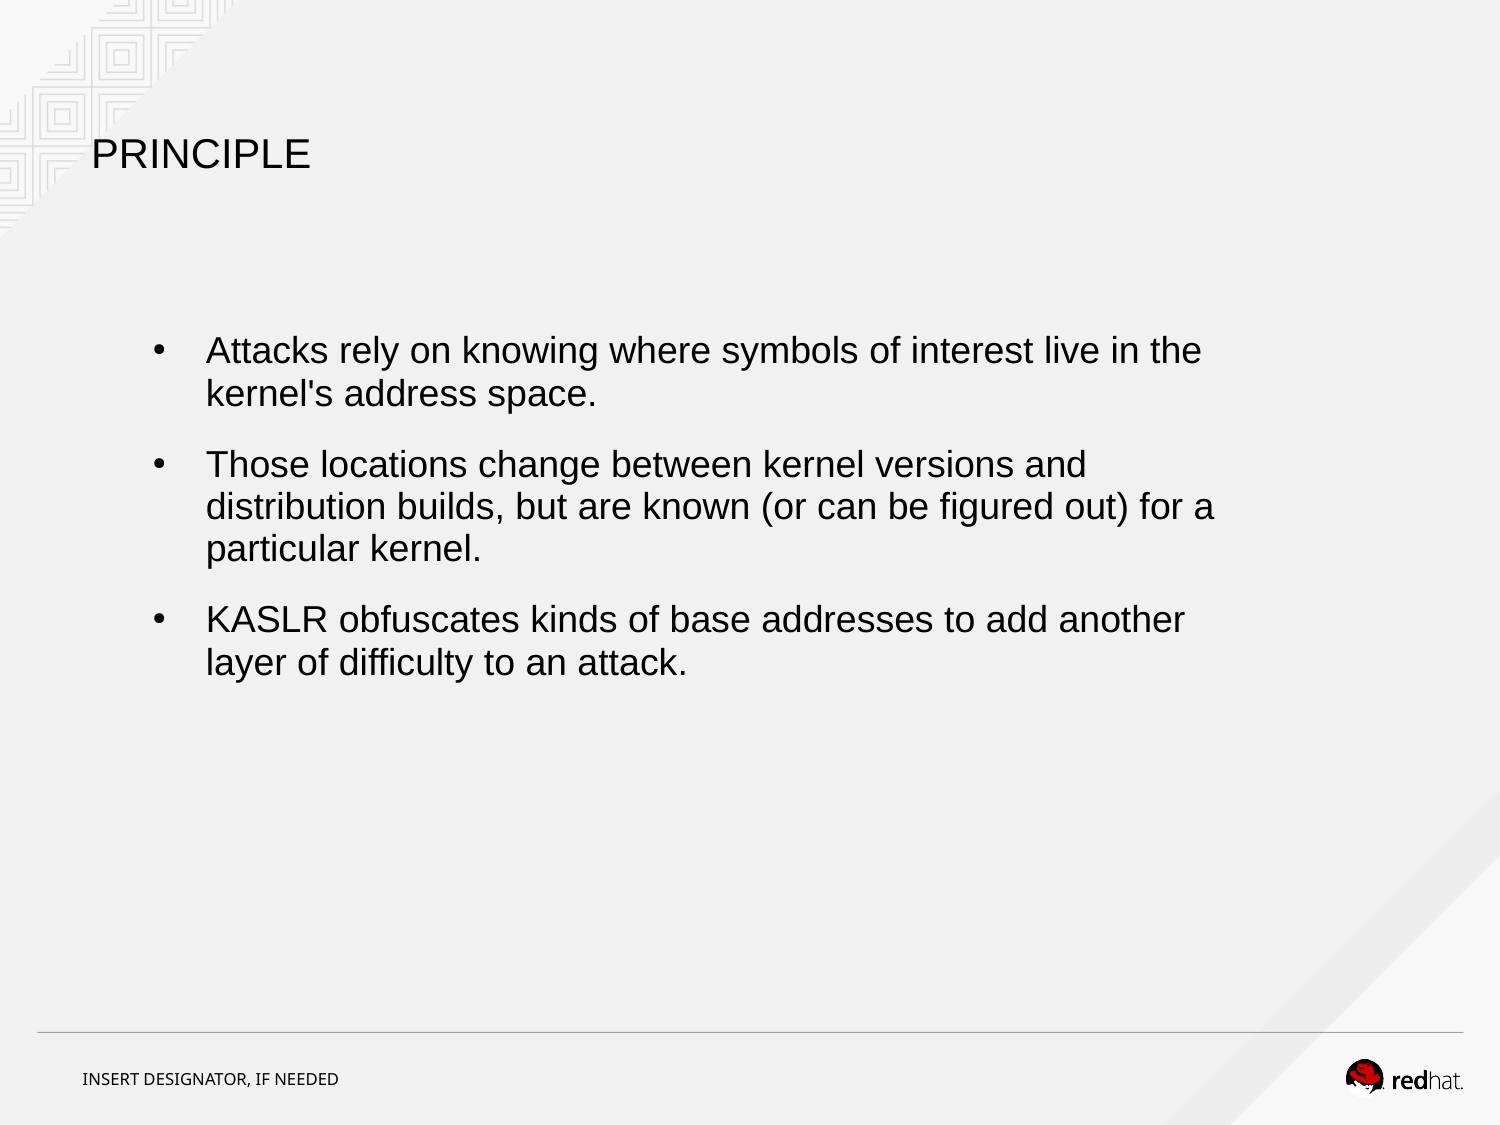

# PRINCIPLE
Attacks rely on knowing where symbols of interest live in the kernel's address space.
Those locations change between kernel versions and distribution builds, but are known (or can be figured out) for a particular kernel.
KASLR obfuscates kinds of base addresses to add another layer of difficulty to an attack.